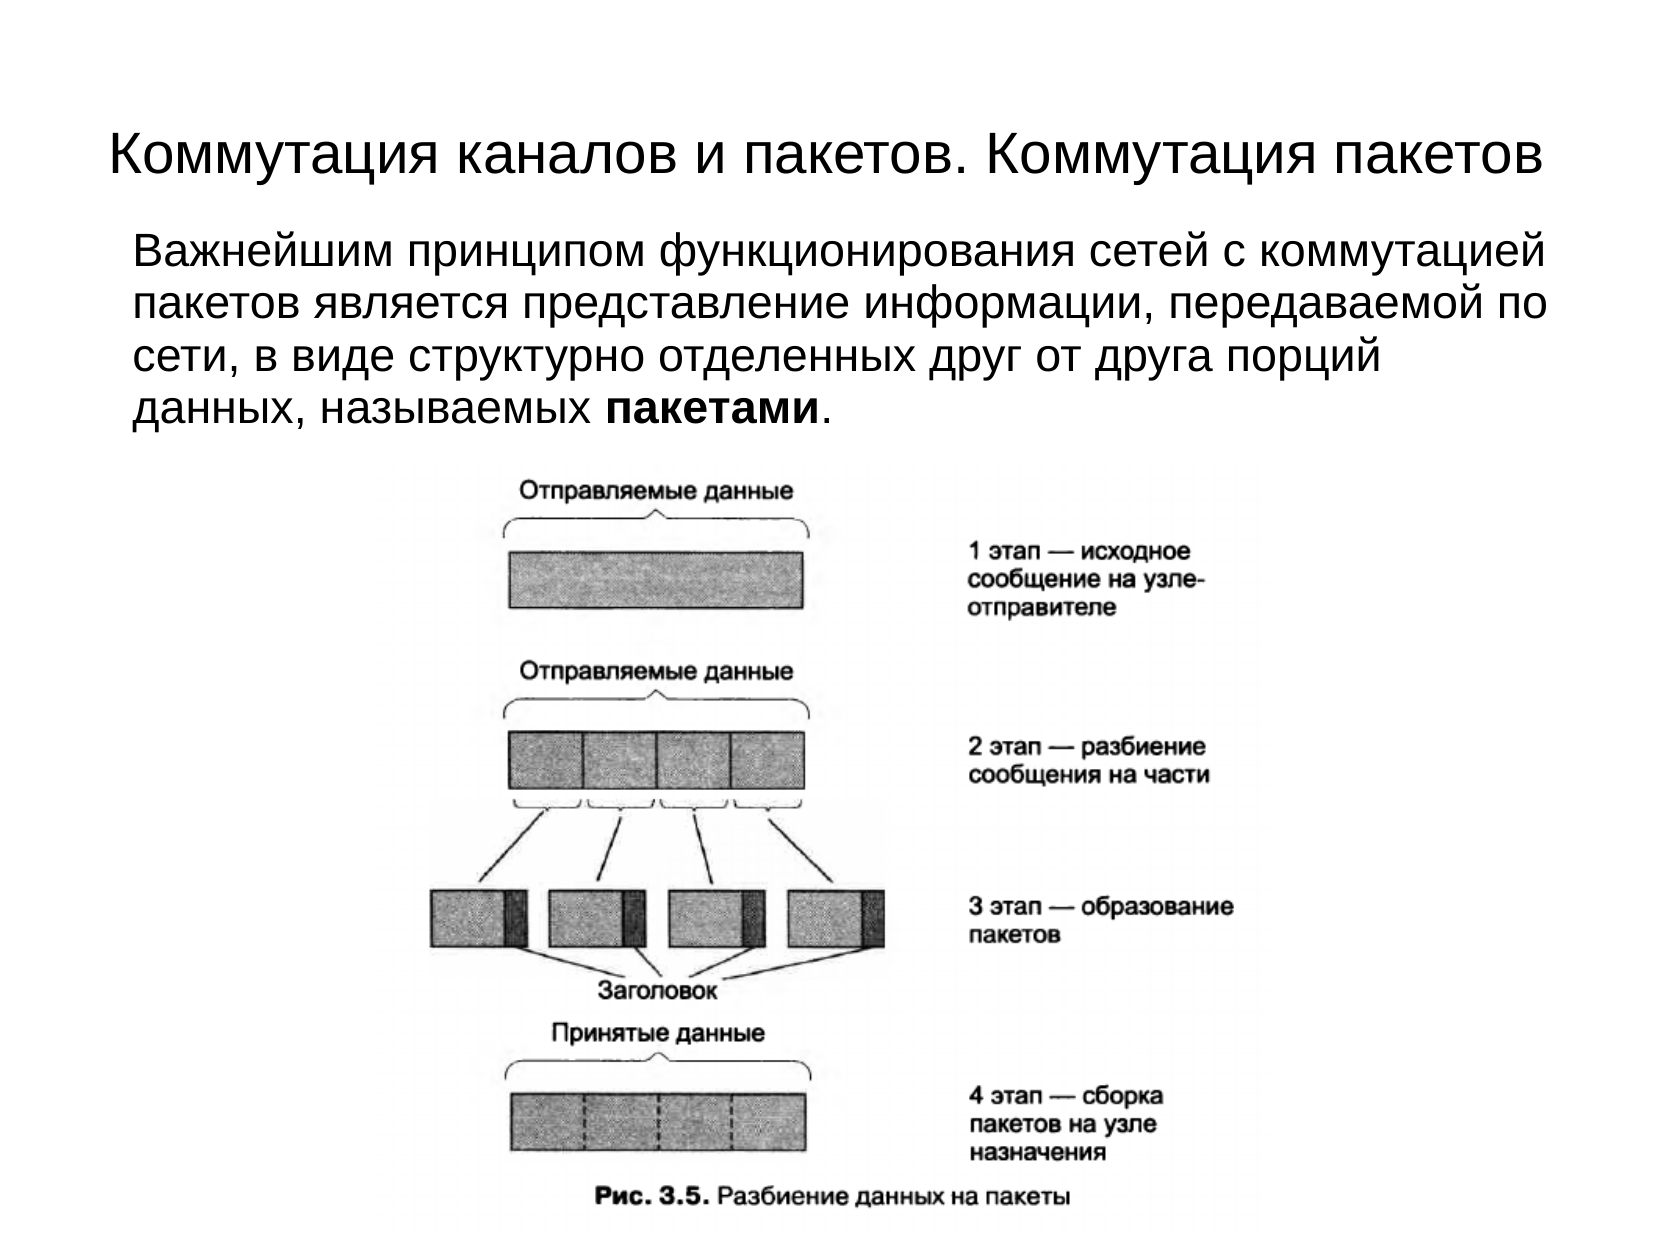

# Коммутация каналов и пакетов. Коммутация пакетов
Важнейшим принципом функционирования сетей с коммутацией пакетов является представление информации, передаваемой по сети, в виде структурно отделенных друг от друга порций данных, называемых пакетами.